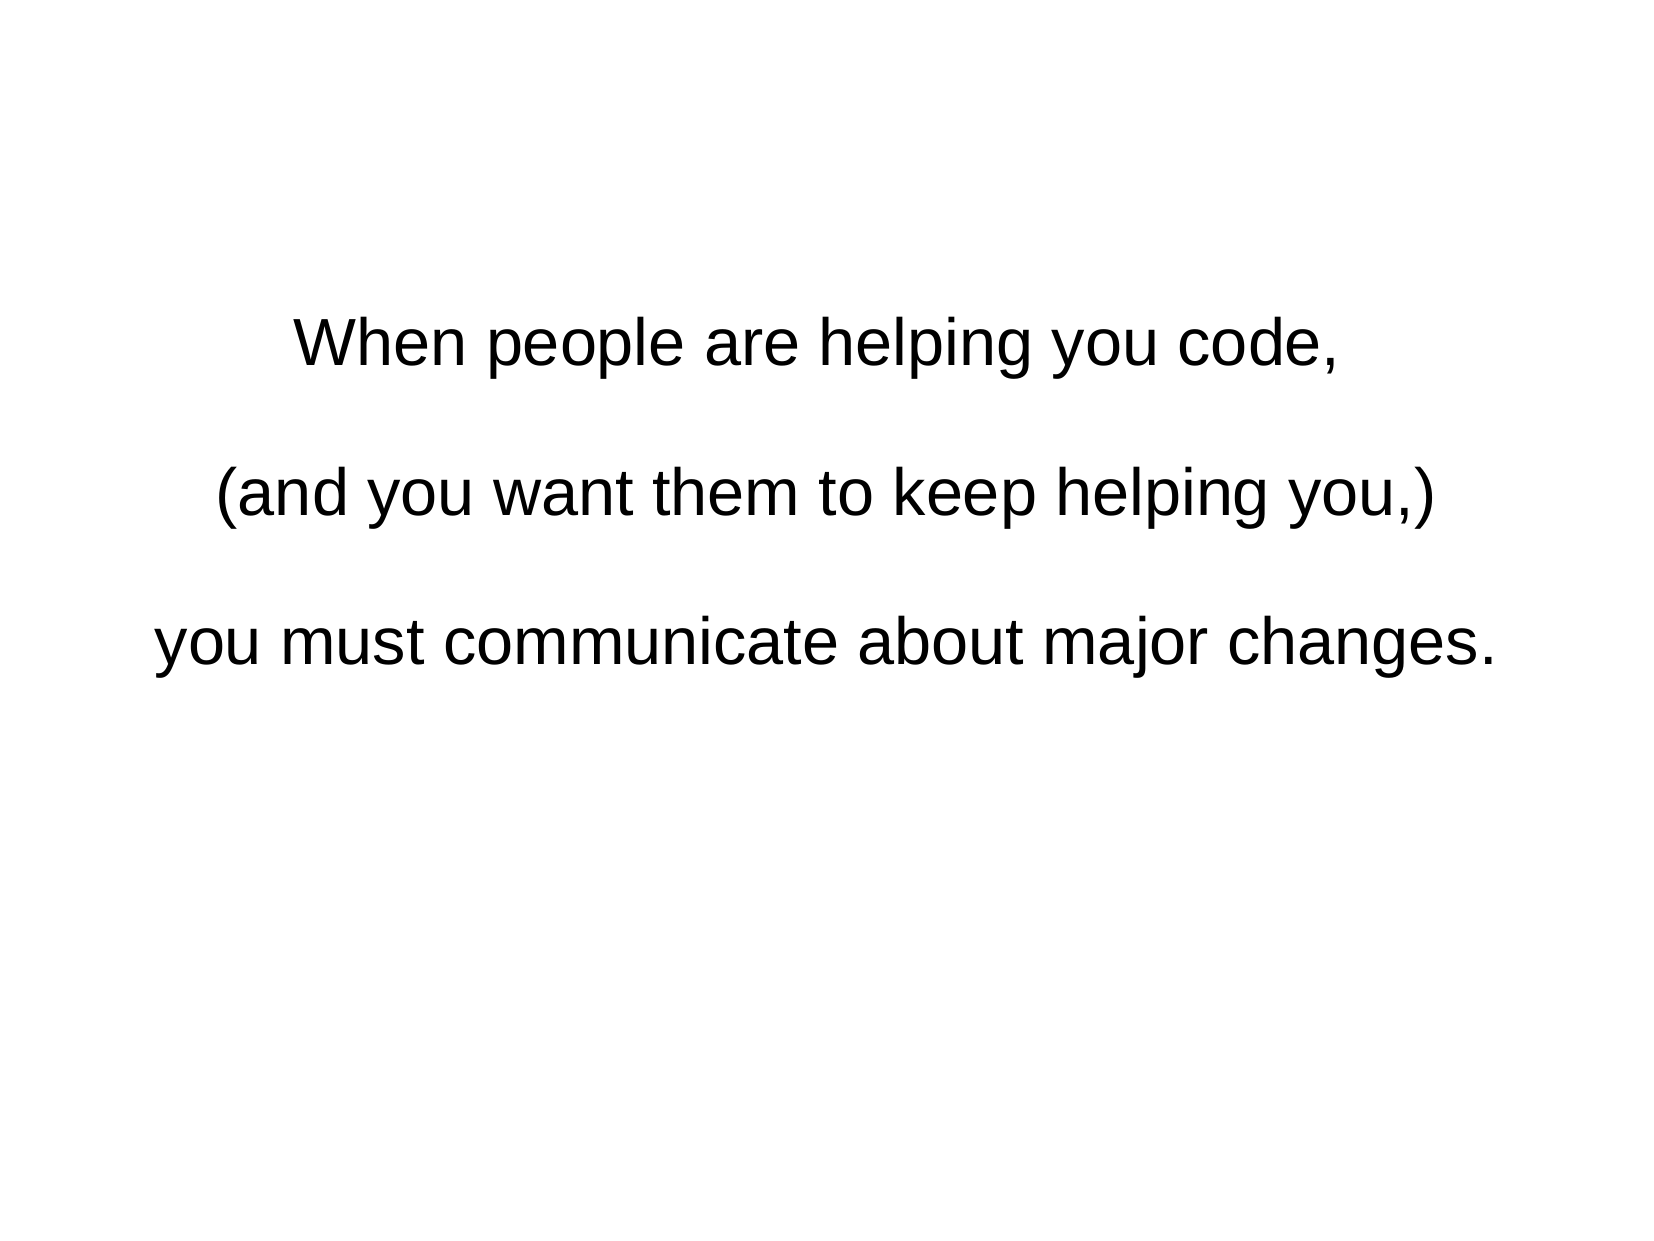

# When people are helping you code,
(and you want them to keep helping you,)
you must communicate about major changes.